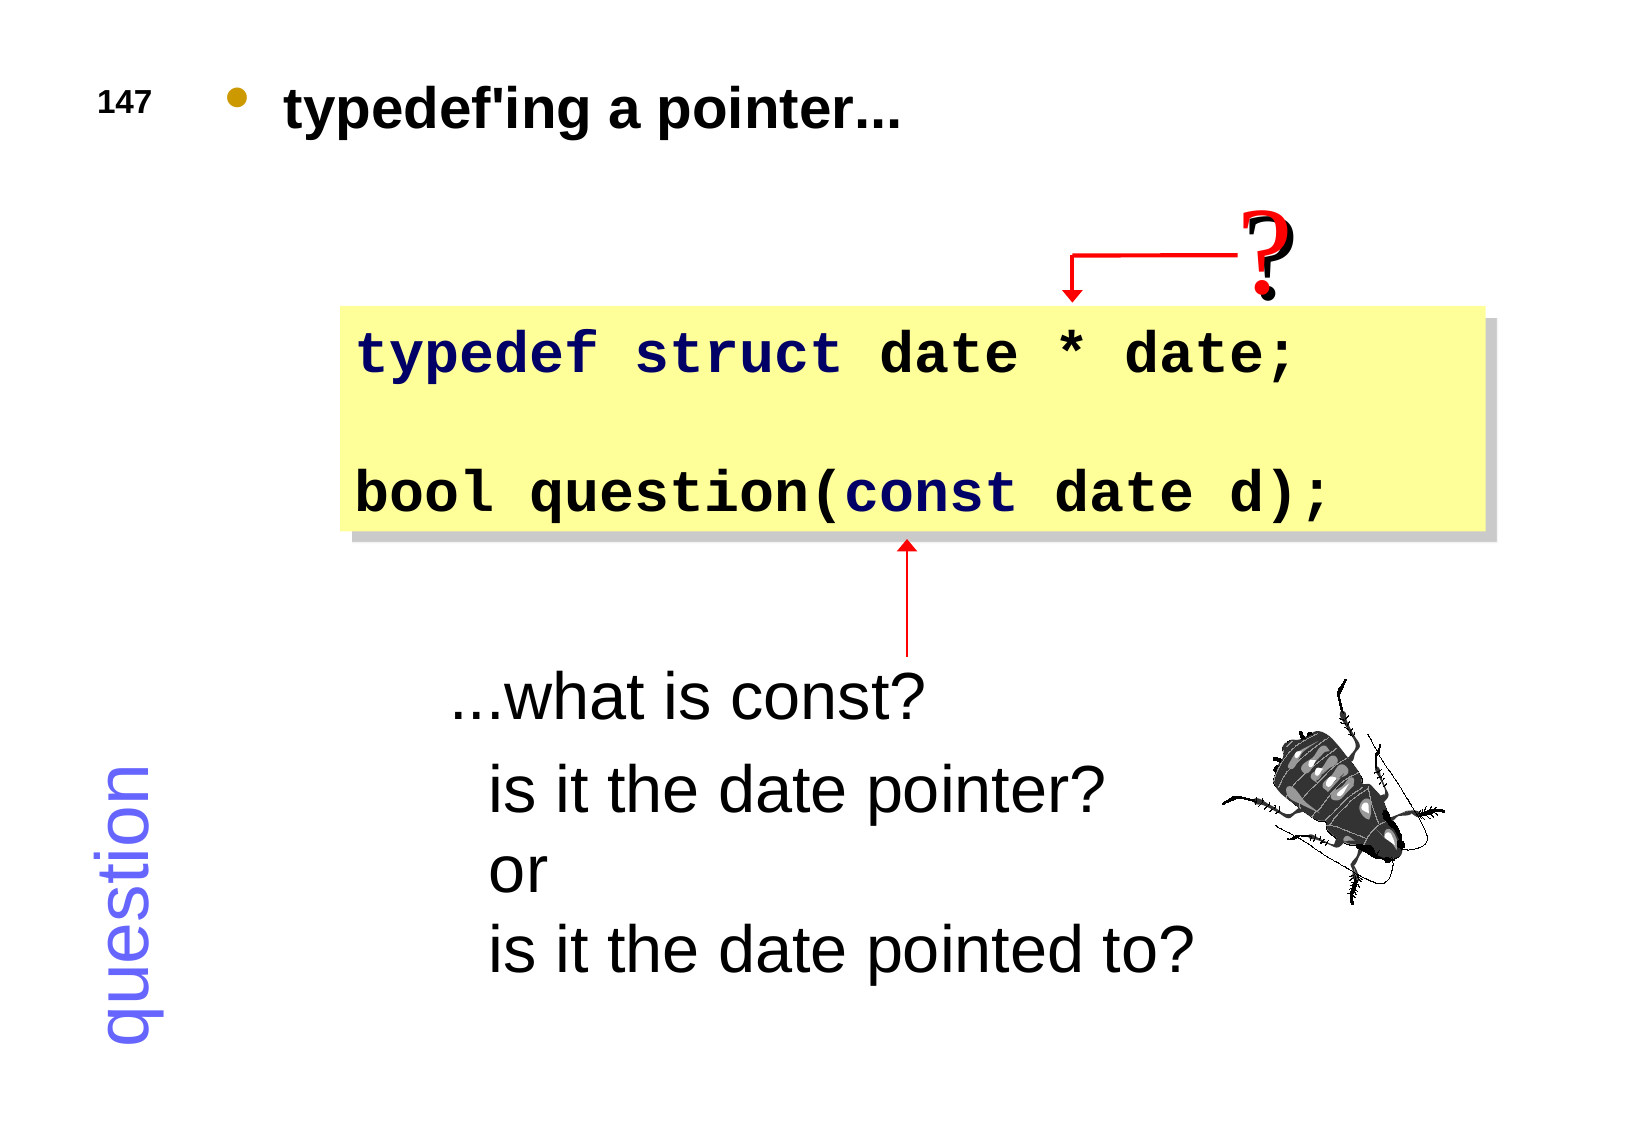

147
typedef'ing a pointer...
?
typedef struct date * date;
bool question(const date d);
# question
...what is const?
is it the date pointer?
or
is it the date pointed to?